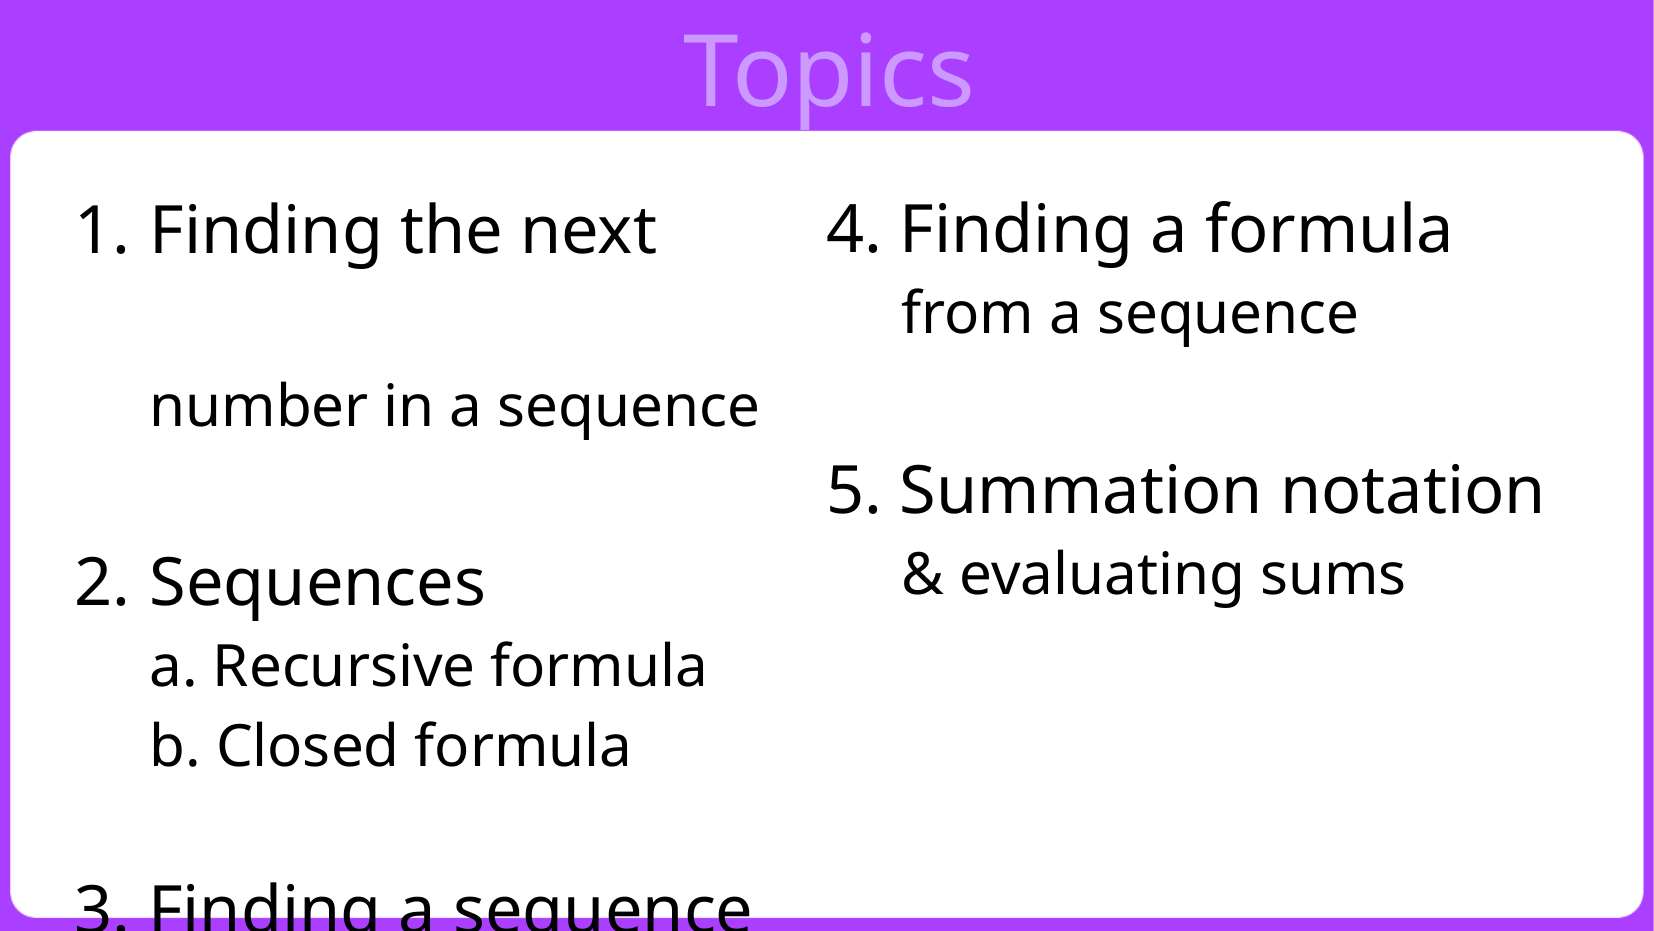

# Topics
4. Finding a formula
	from a sequence
5. Summation notation
	& evaluating sums
1.	Finding the next
	number in a sequence
2.	Sequences
	a. Recursive formula
	b. Closed formula
3. Finding a sequence
	from a formula